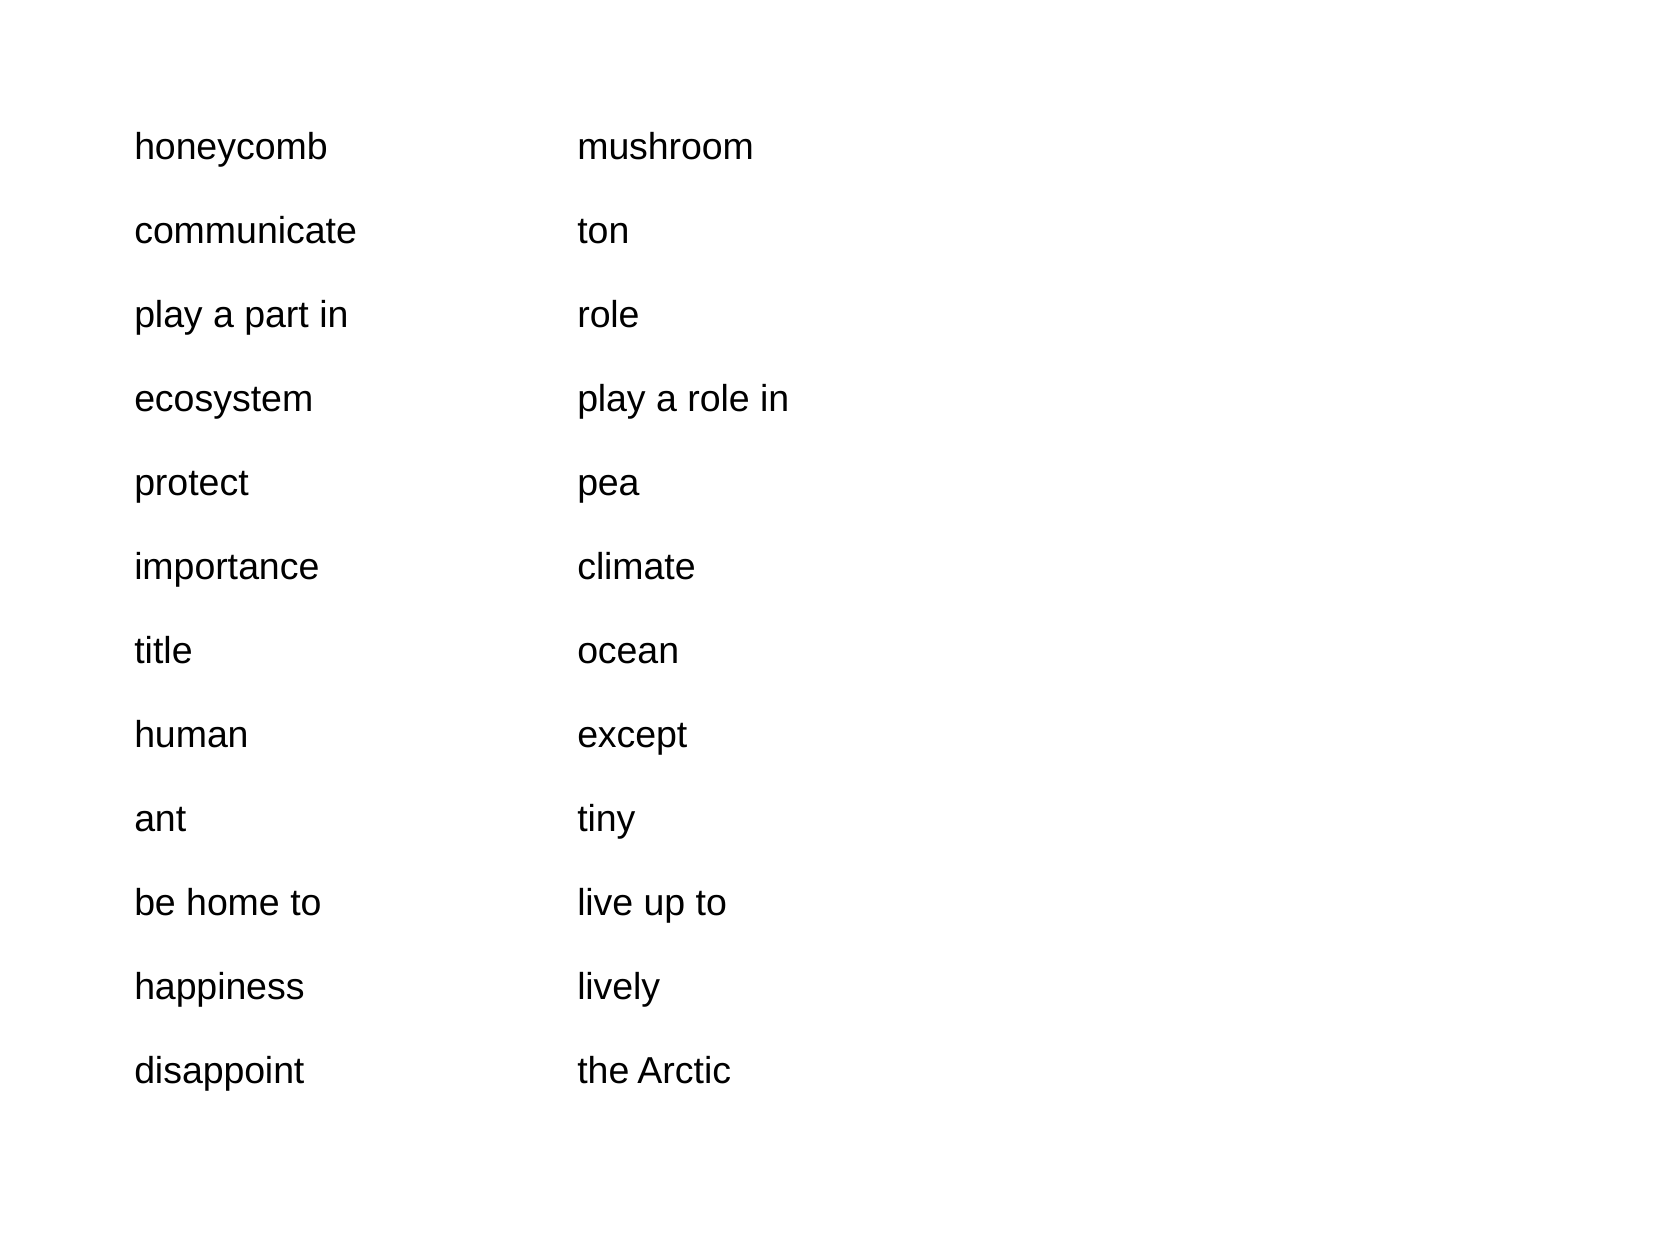

honeycomb				mushroom
communicate			ton
play a part in				role
ecosystem				play a role in
protect					pea
importance				climate
title						ocean
human					except
ant						tiny
be home to 				live up to
happiness				lively
disappoint				the Arctic